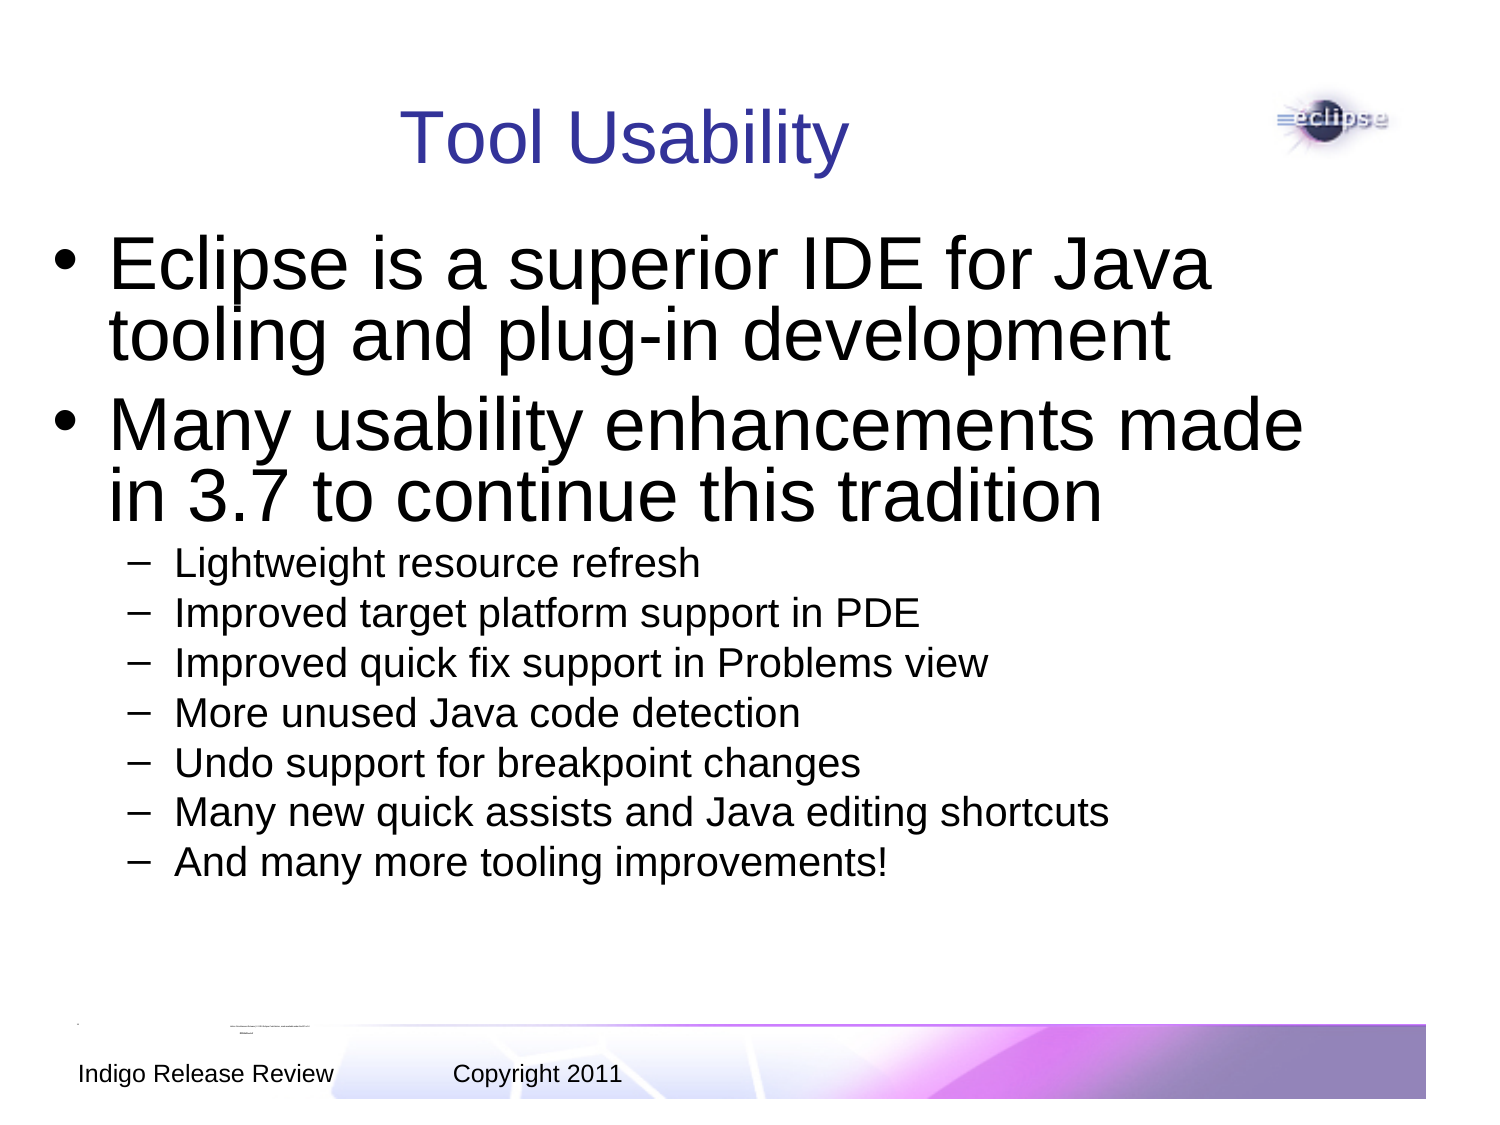

# Tool Usability
Eclipse is a superior IDE for Java tooling and plug-in development
Many usability enhancements made in 3.7 to continue this tradition
Lightweight resource refresh
Improved target platform support in PDE
Improved quick fix support in Problems view
More unused Java code detection
Undo support for breakpoint changes
Many new quick assists and Java editing shortcuts
And many more tooling improvements!
14
Copyright 2011